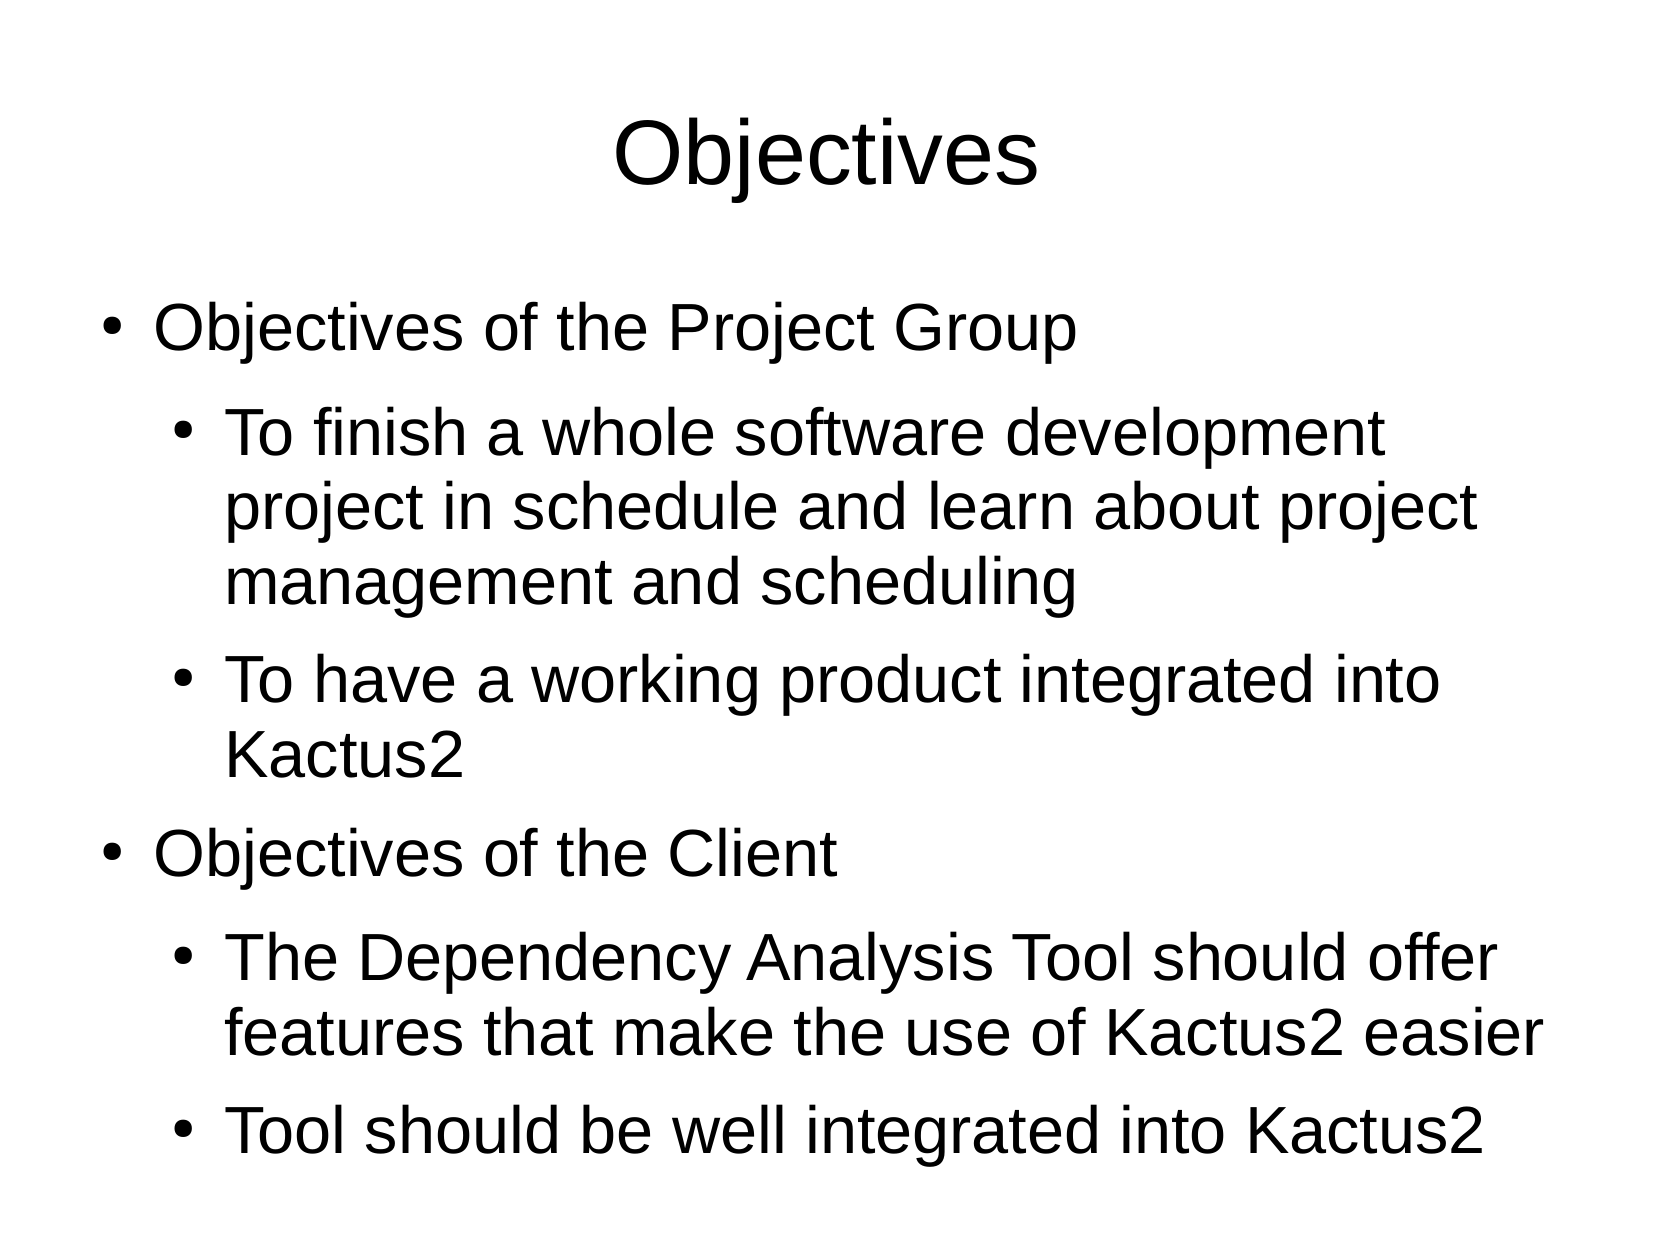

# Objectives
Objectives of the Project Group
To finish a whole software development project in schedule and learn about project management and scheduling
To have a working product integrated into Kactus2
Objectives of the Client
The Dependency Analysis Tool should offer features that make the use of Kactus2 easier
Tool should be well integrated into Kactus2